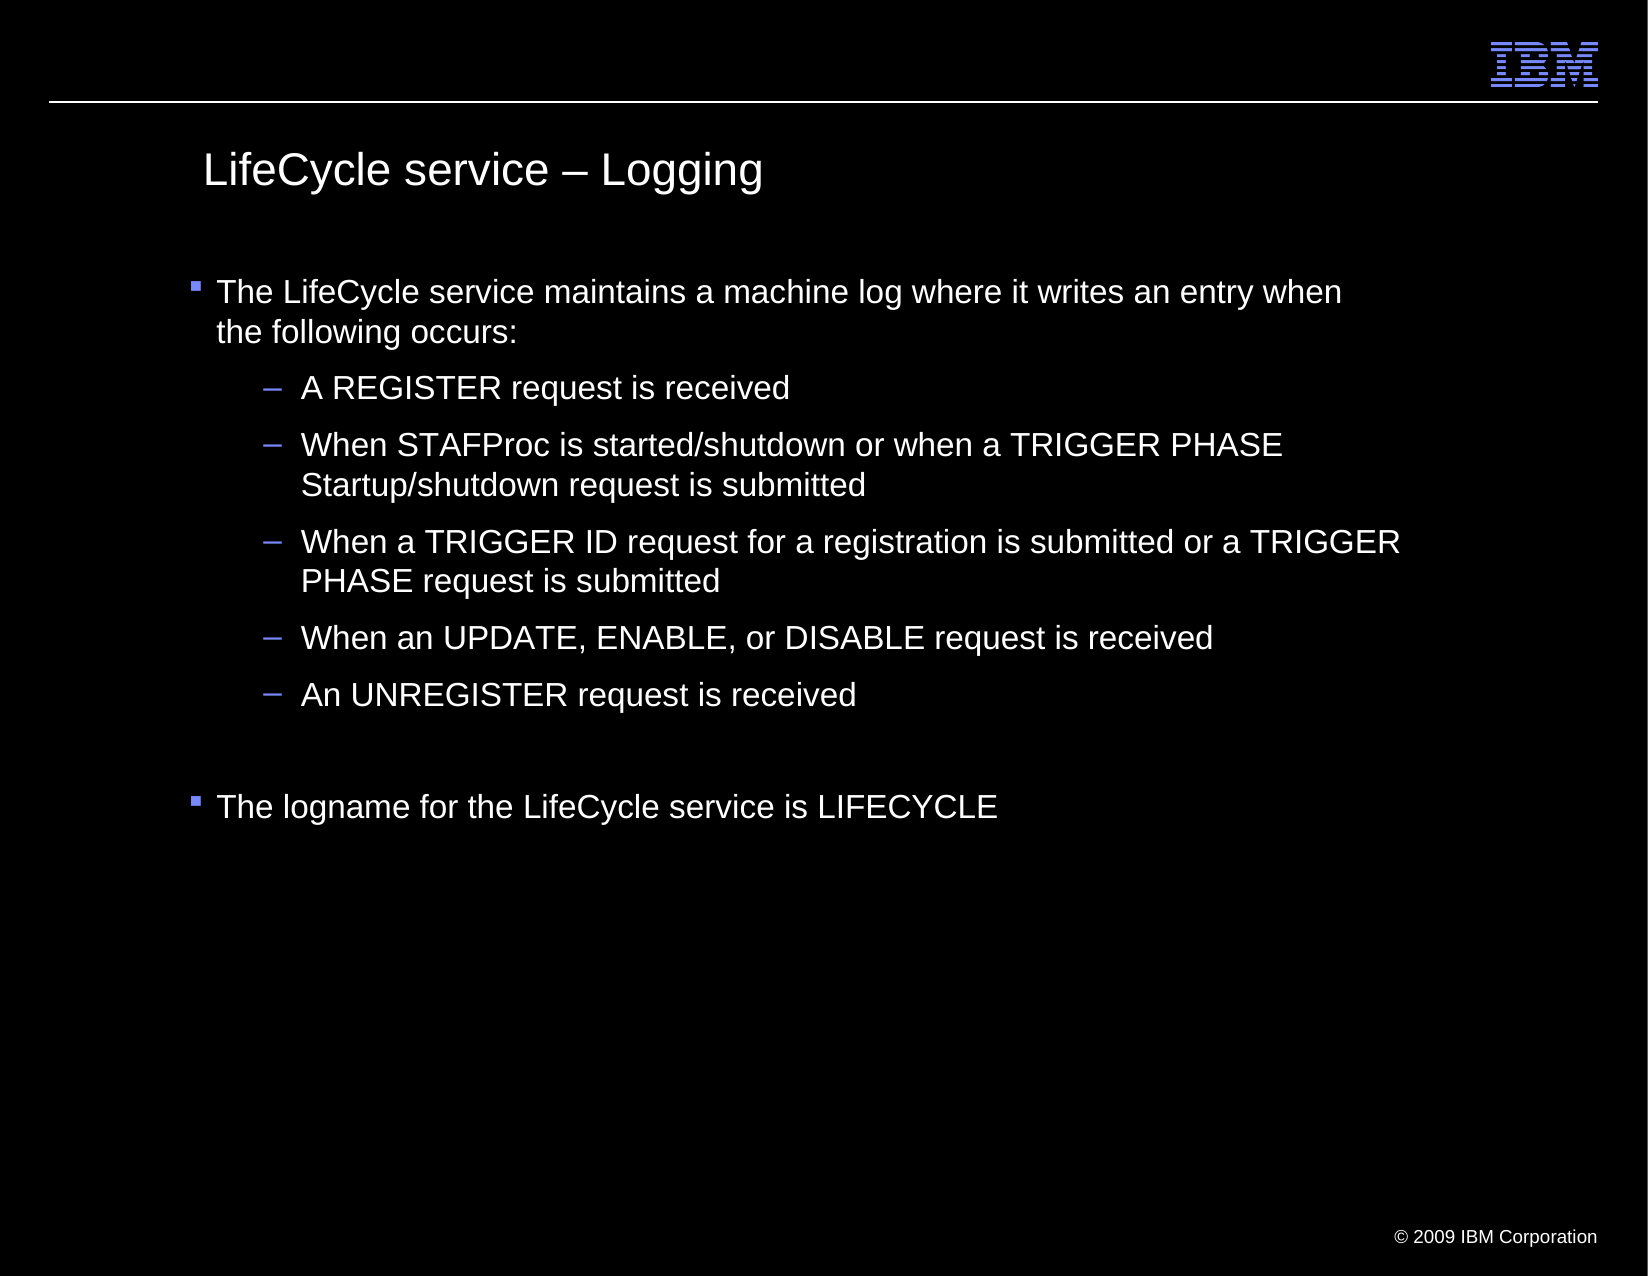

# LifeCycle service – Logging
The LifeCycle service maintains a machine log where it writes an entry when
the following occurs:
A REGISTER request is received
When STAFProc is started/shutdown or when a TRIGGER PHASE
Startup/shutdown request is submitted
When a TRIGGER ID request for a registration is submitted or a TRIGGER
PHASE request is submitted
When an UPDATE, ENABLE, or DISABLE request is received
An UNREGISTER request is received
The logname for the LifeCycle service is LIFECYCLE